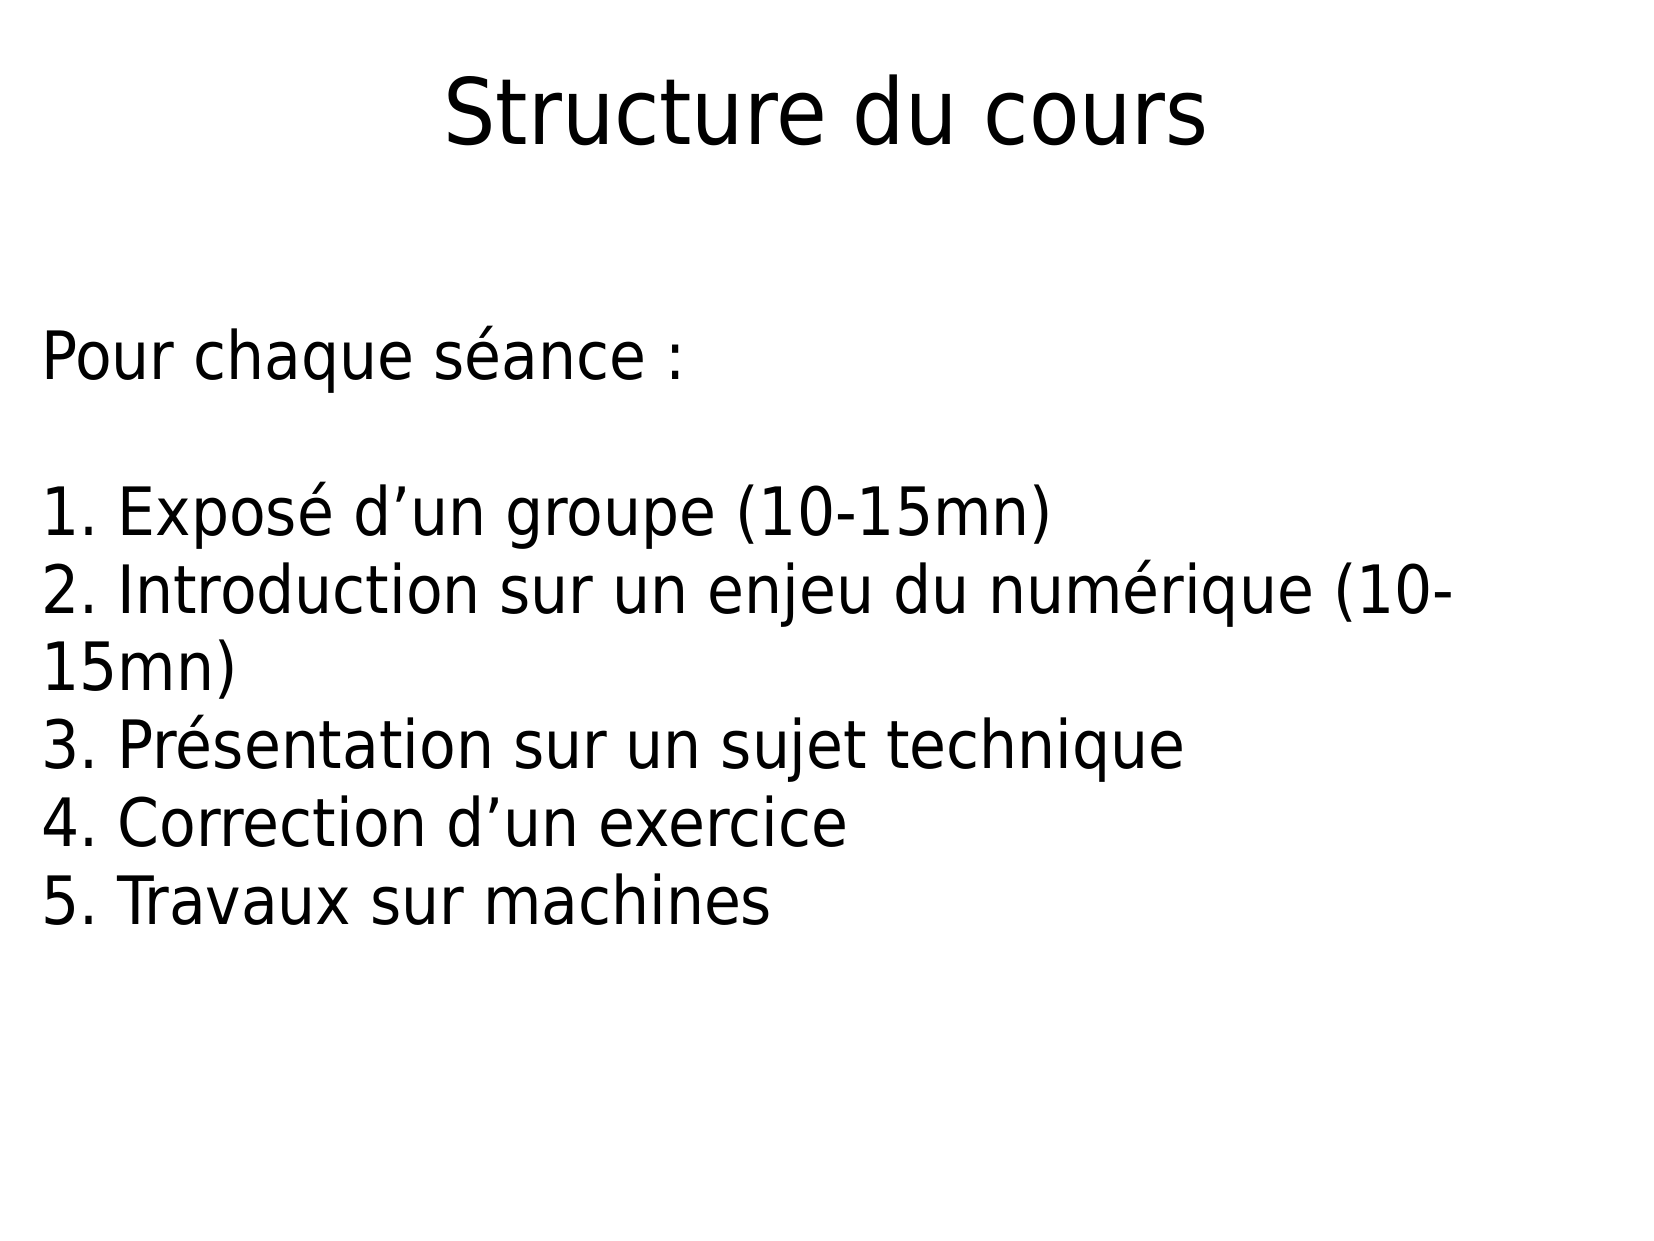

# Structure du cours
Pour chaque séance :
1. Exposé d’un groupe (10-15mn)
2. Introduction sur un enjeu du numérique (10-15mn)
3. Présentation sur un sujet technique
4. Correction d’un exercice
5. Travaux sur machines